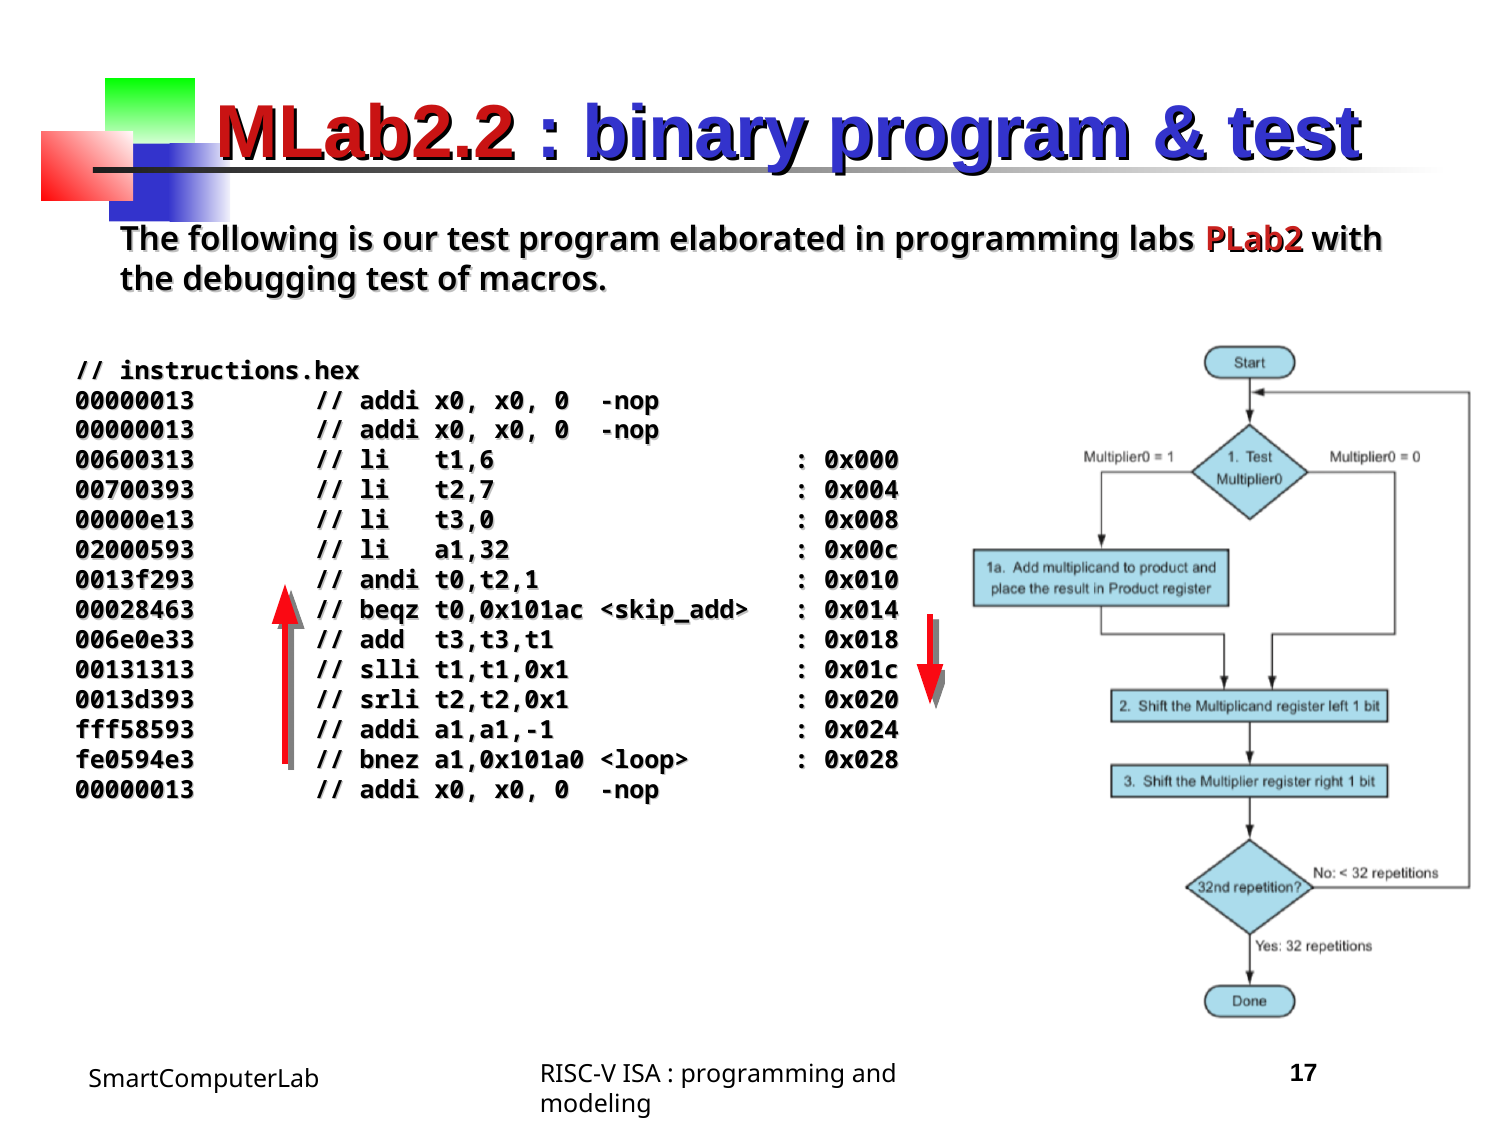

# MLab2.2 : binary program & test
The following is our test program elaborated in programming labs PLab2 with the debugging test of macros.
// instructions.hex
00000013 // addi x0, x0, 0 -nop
00000013 // addi x0, x0, 0 -nop
00600313 // li t1,6 : 0x000
00700393 // li t2,7 : 0x004
00000e13 // li t3,0 : 0x008
02000593 // li a1,32 : 0x00c
0013f293 // andi t0,t2,1 : 0x010
00028463 // beqz t0,0x101ac <skip_add> : 0x014
006e0e33 // add t3,t3,t1 : 0x018
00131313 // slli t1,t1,0x1 : 0x01c
0013d393 // srli t2,t2,0x1 : 0x020
fff58593 // addi a1,a1,-1 : 0x024
fe0594e3 // bnez a1,0x101a0 <loop> : 0x028
00000013 // addi x0, x0, 0 -nop
17